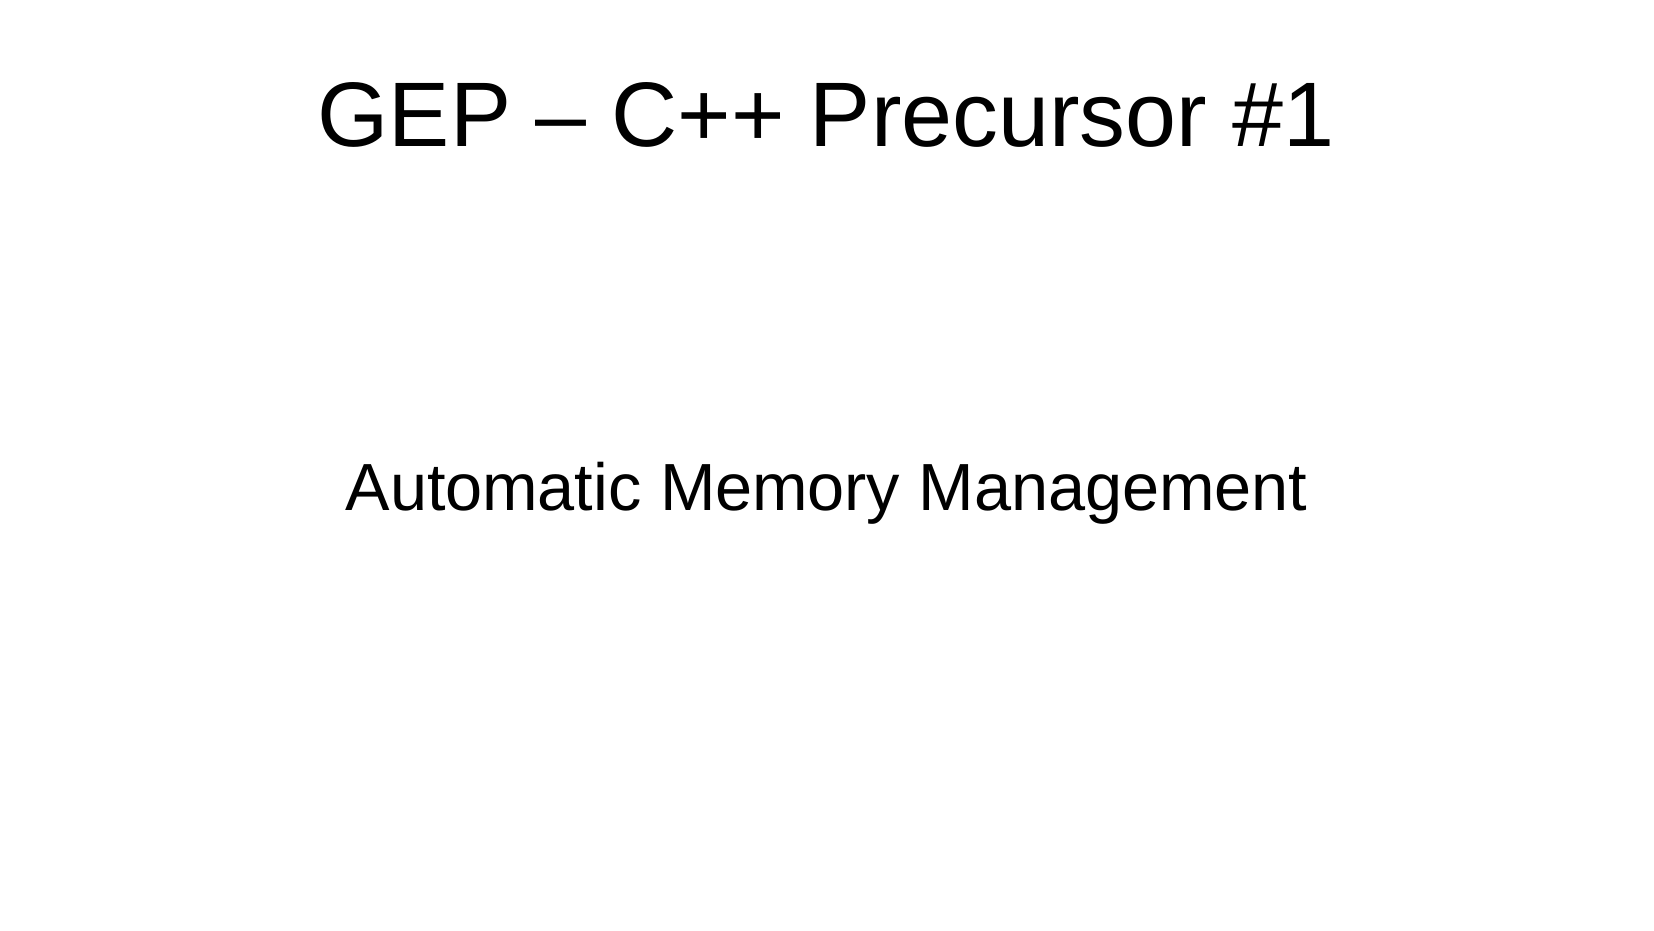

# GEP – C++ Precursor #1
Automatic Memory Management